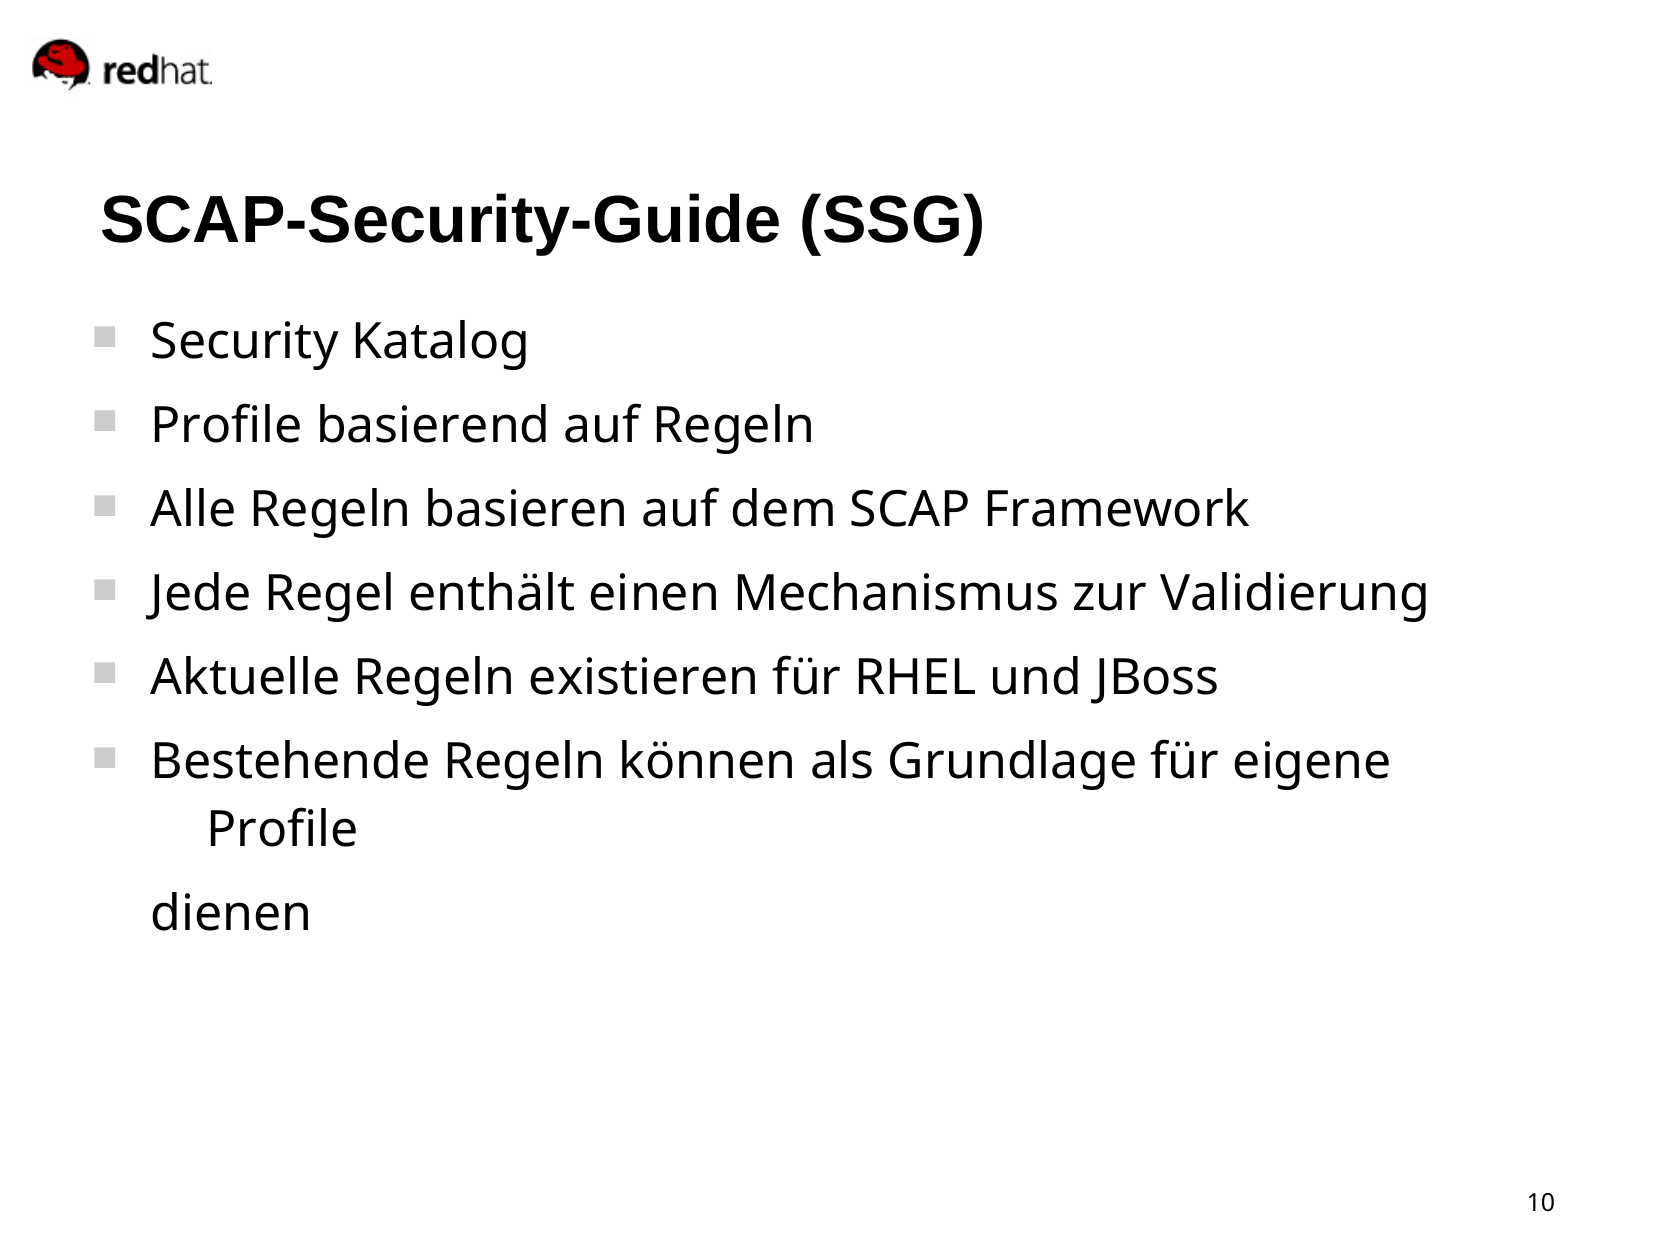

# SCAP-Security-Guide (SSG)
Security Katalog
Profile basierend auf Regeln
Alle Regeln basieren auf dem SCAP Framework
Jede Regel enthält einen Mechanismus zur Validierung
Aktuelle Regeln existieren für RHEL und JBoss
Bestehende Regeln können als Grundlage für eigene Profile
dienen